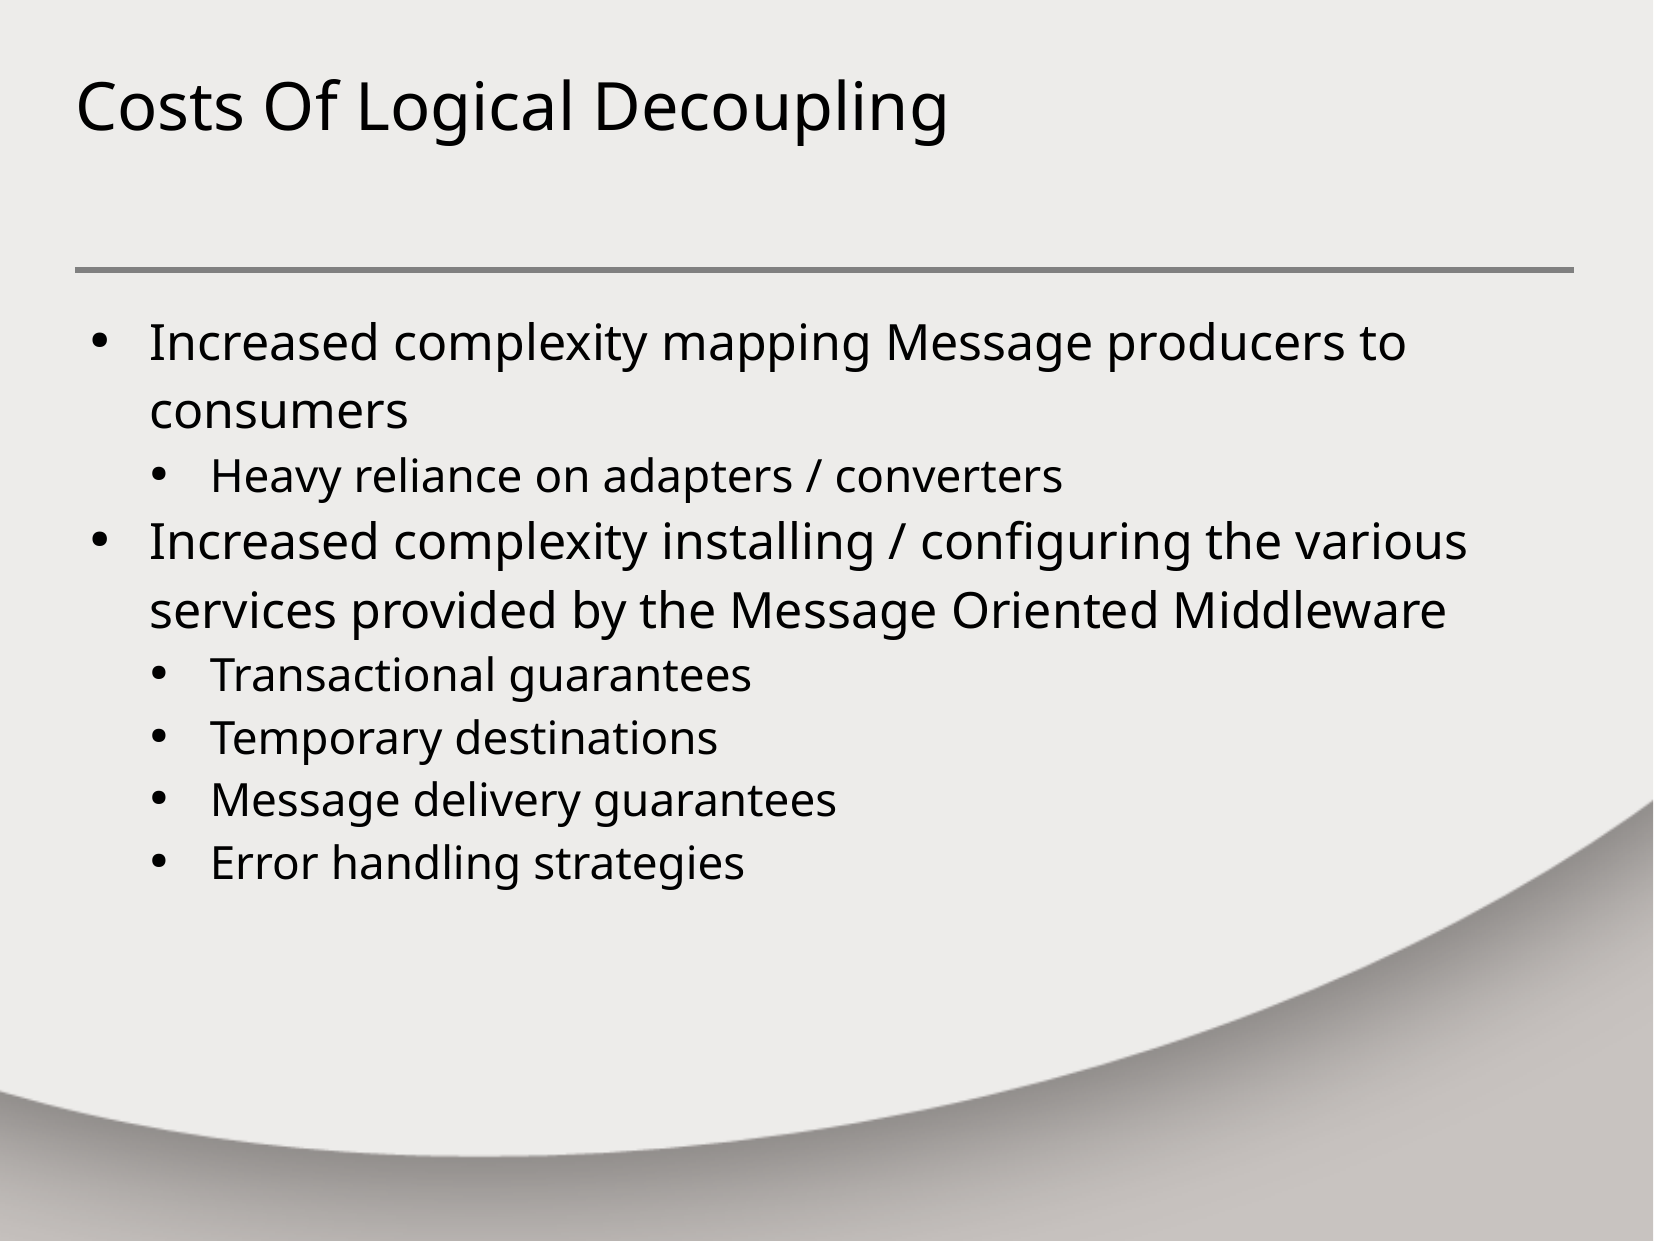

# Costs Of Logical Decoupling
Increased complexity mapping Message producers to consumers
Heavy reliance on adapters / converters
Increased complexity installing / configuring the various services provided by the Message Oriented Middleware
Transactional guarantees
Temporary destinations
Message delivery guarantees
Error handling strategies